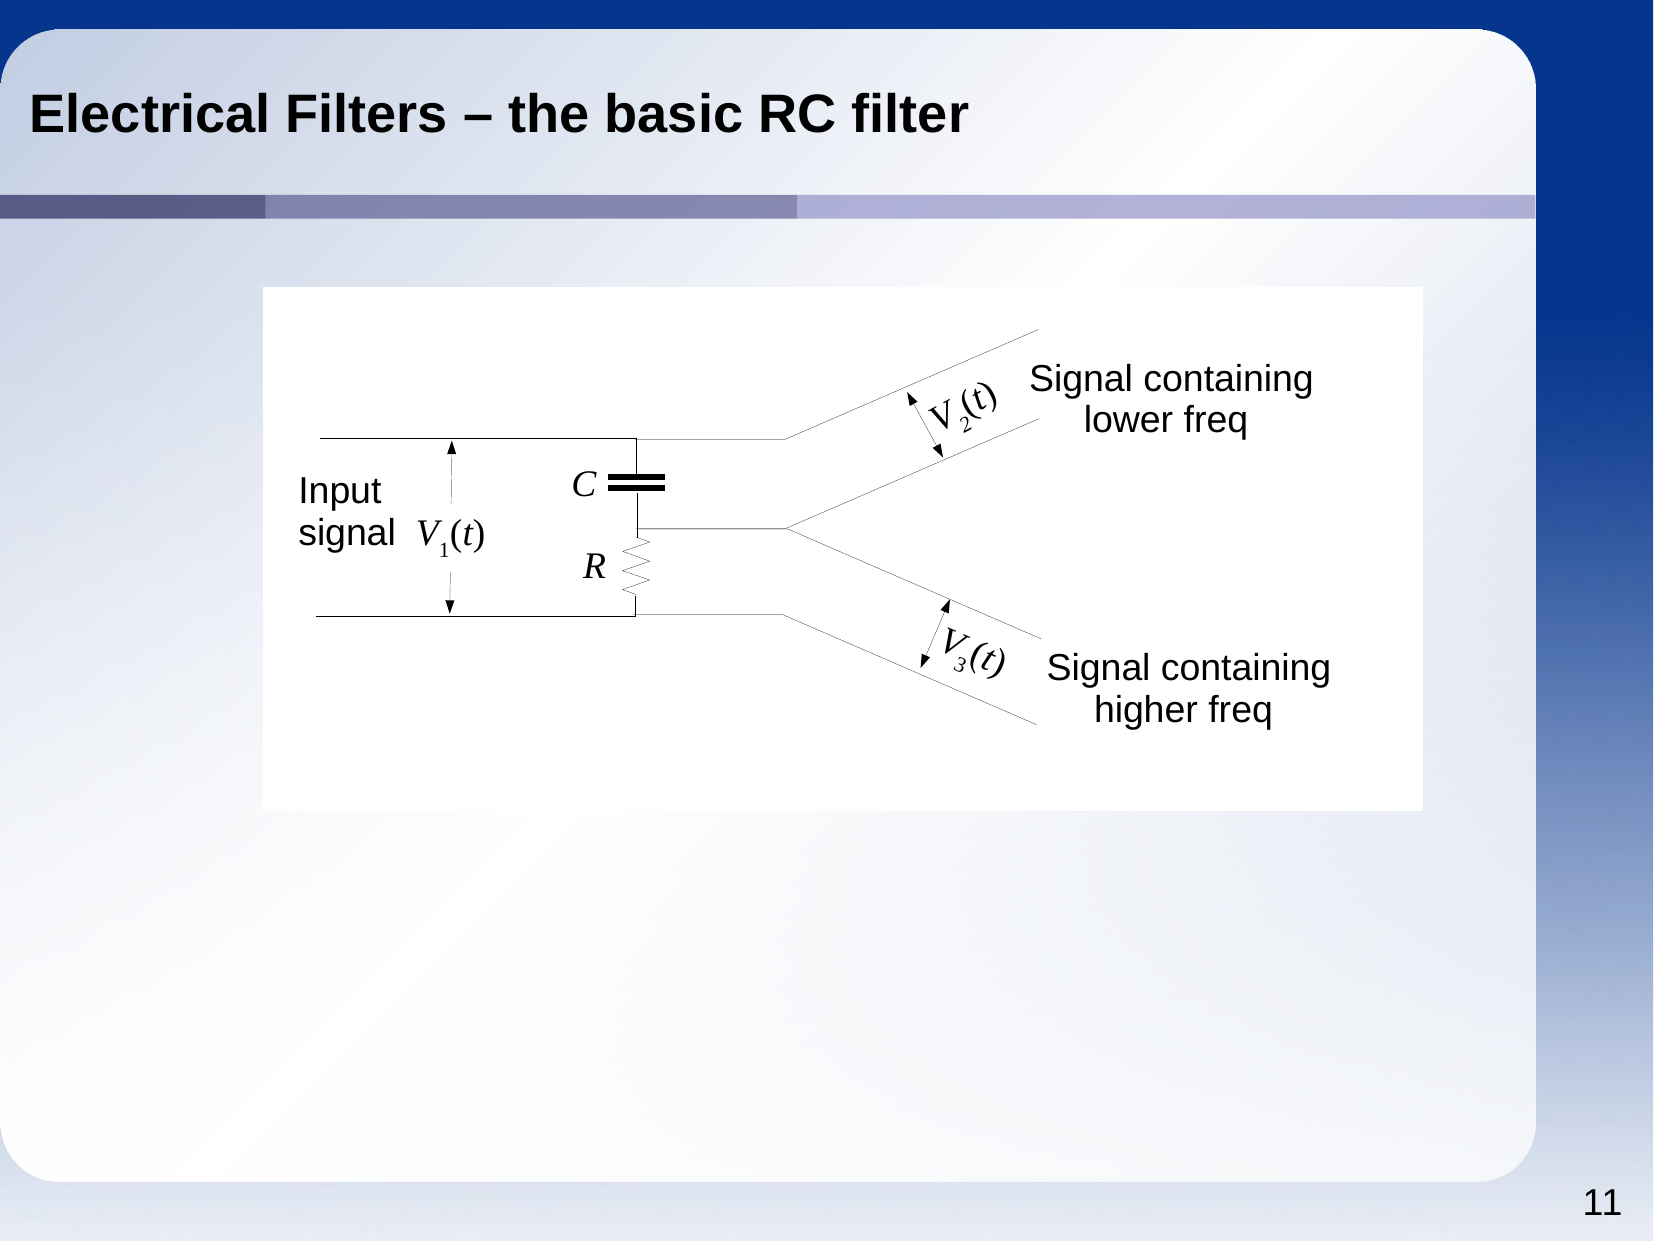

# Electrical Filters – the basic RC filter
11